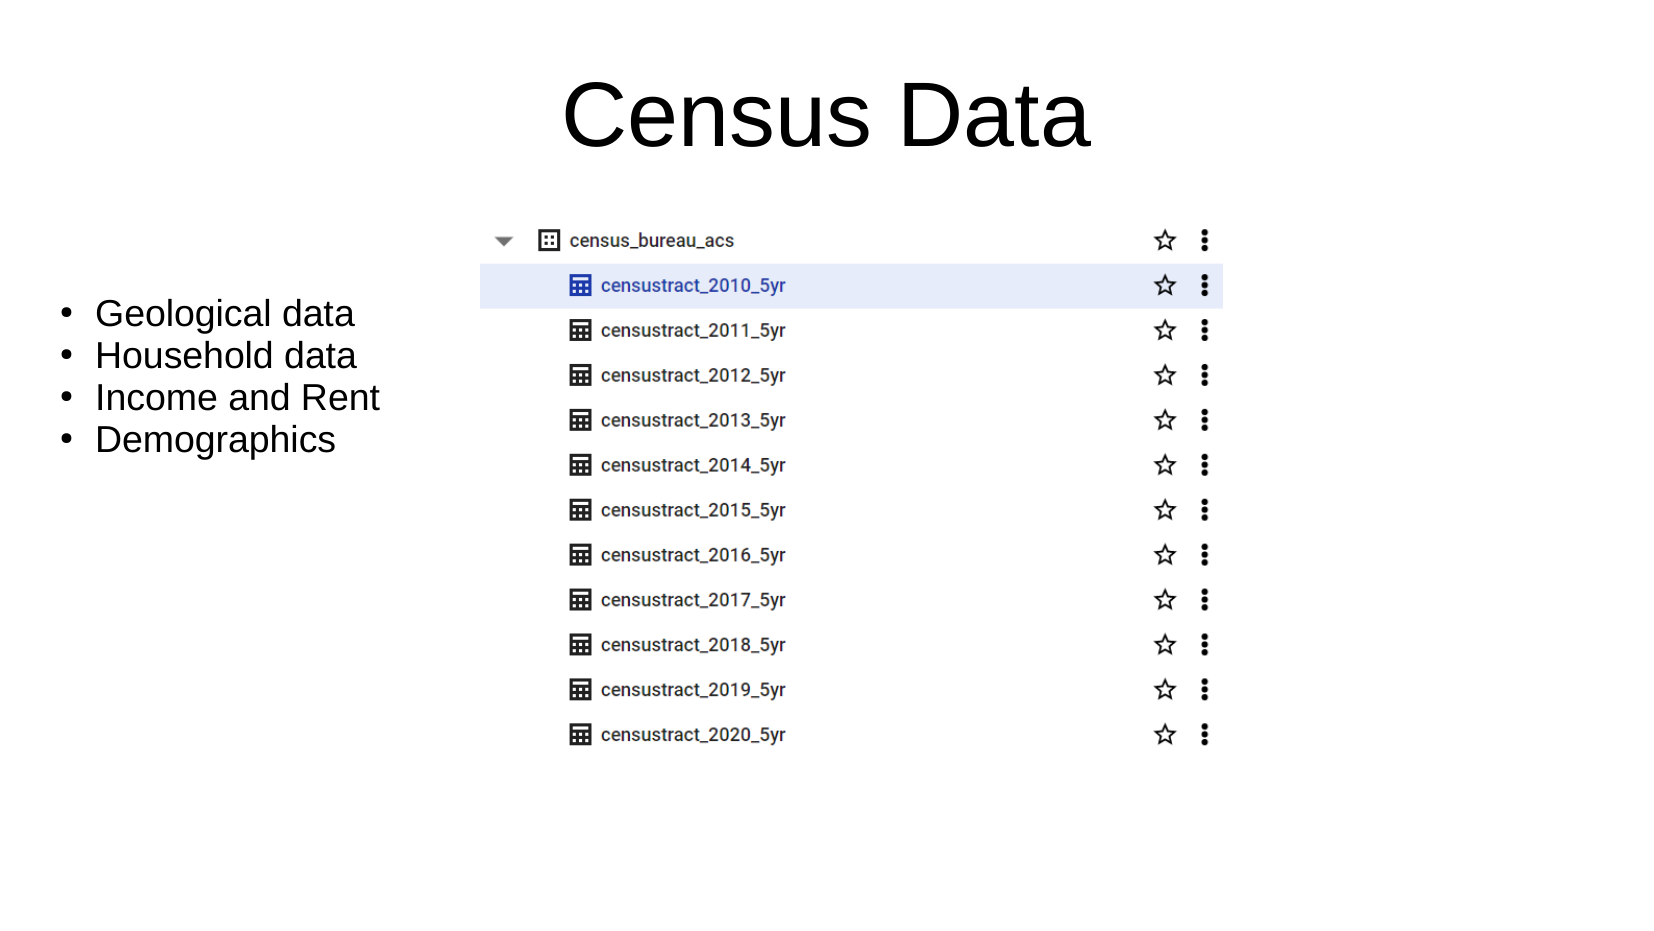

# Census Data
Geological data
Household data
Income and Rent
Demographics